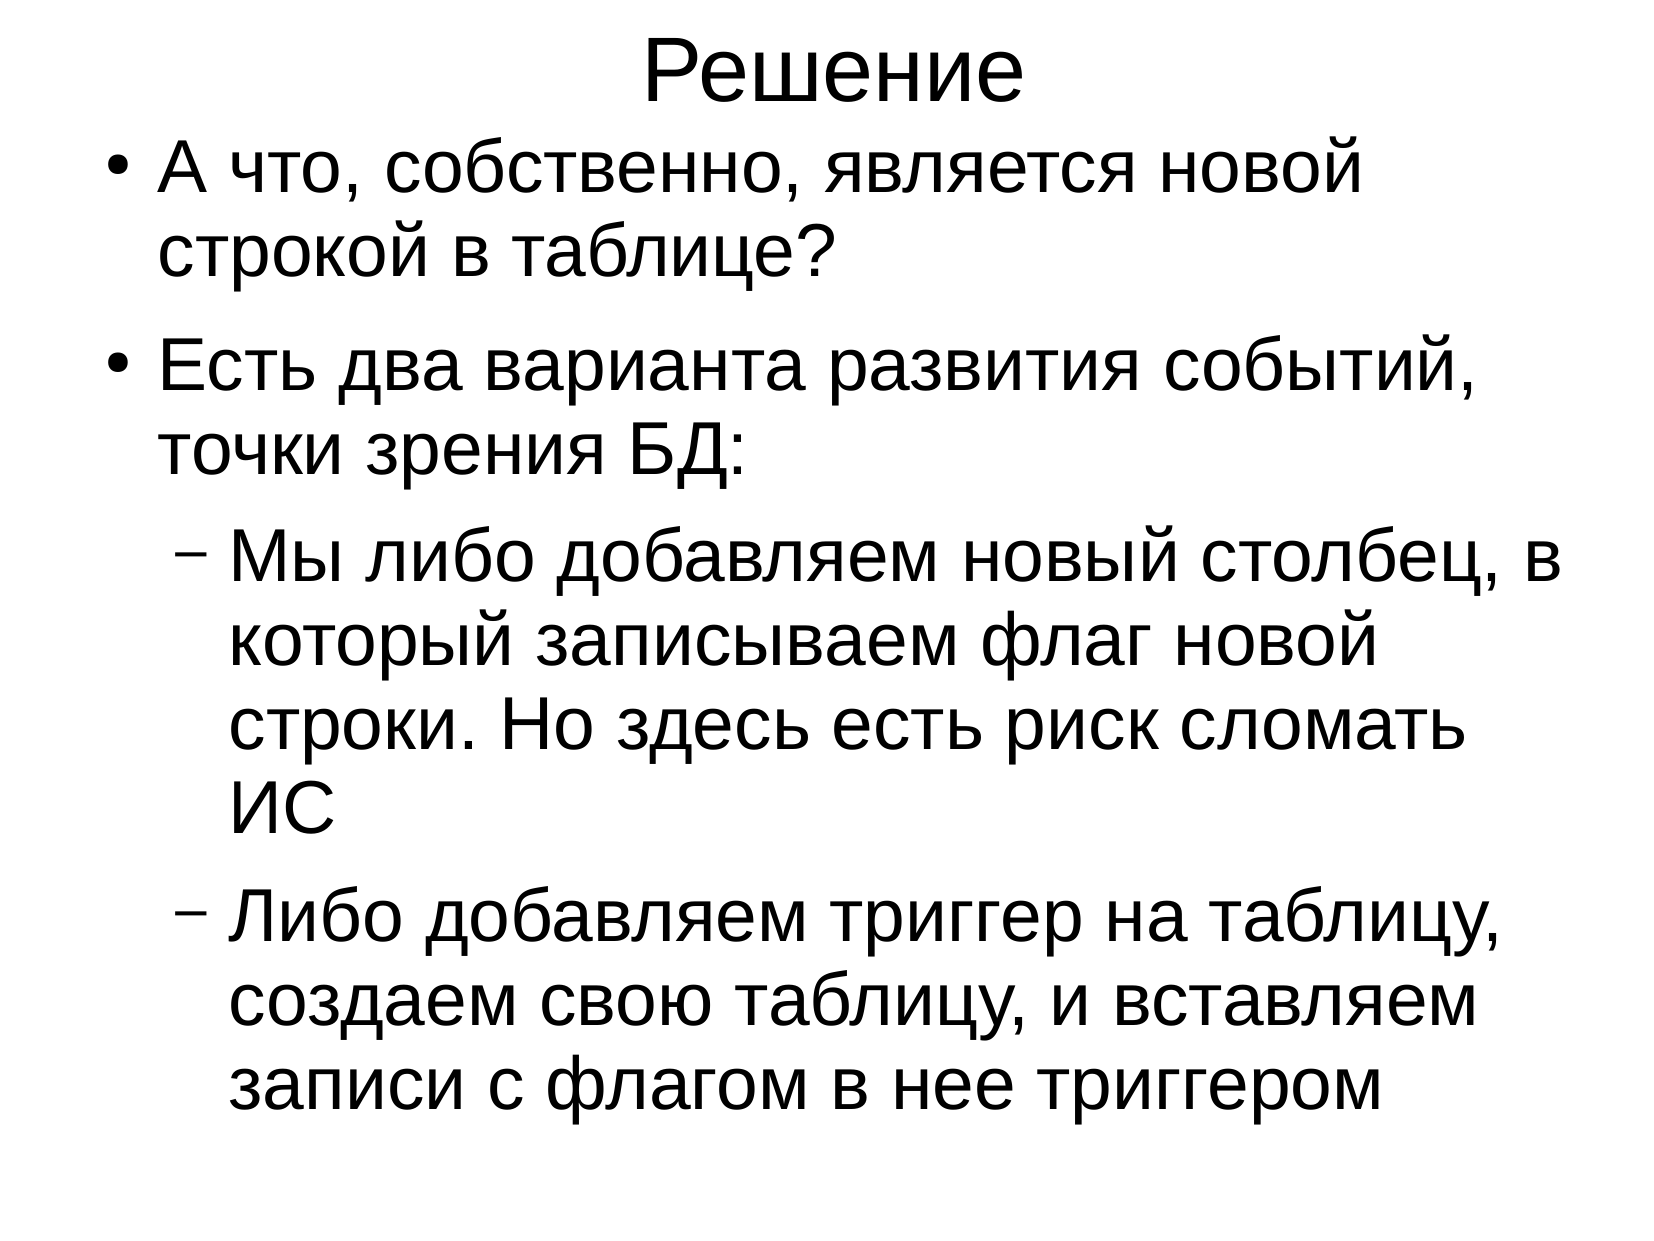

# Решение
А что, собственно, является новой строкой в таблице?
Есть два варианта развития событий, точки зрения БД:
Мы либо добавляем новый столбец, в который записываем флаг новой строки. Но здесь есть риск сломать ИС
Либо добавляем триггер на таблицу, создаем свою таблицу, и вставляем записи с флагом в нее триггером